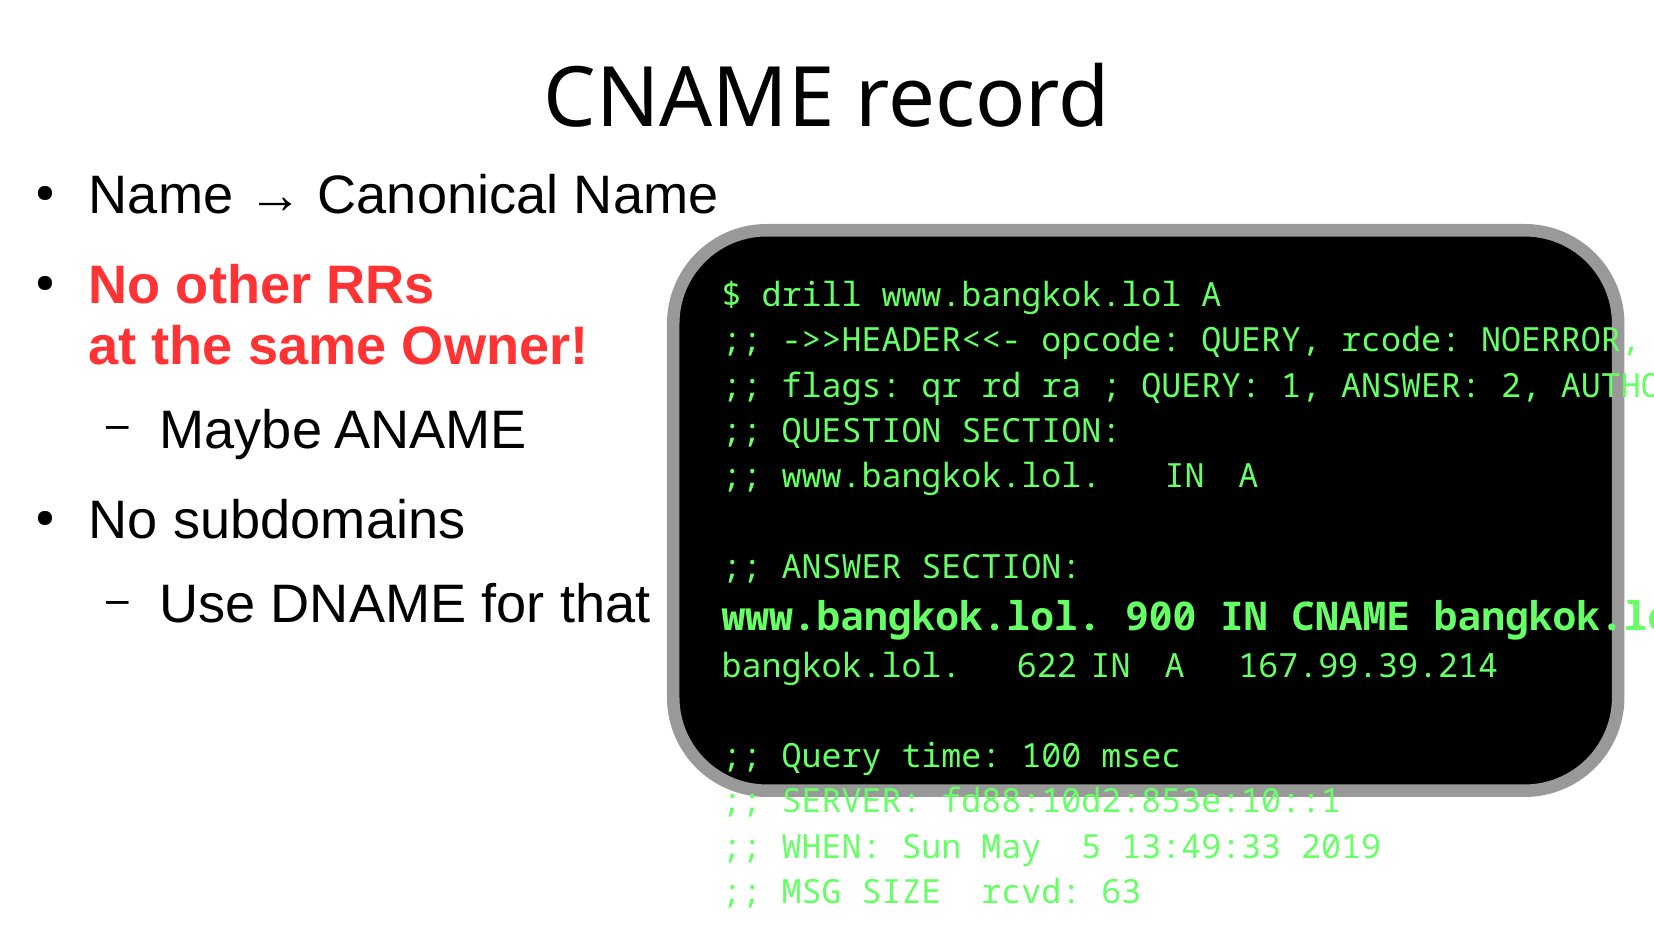

# CNAME record
Name → Canonical Name
No other RRs
at the same Owner!
Maybe ANAME
No subdomains
Use DNAME for that
$ drill www.bangkok.lol A
;; ->>HEADER<<- opcode: QUERY, rcode: NOERROR, id: 3
;; flags: qr rd ra ; QUERY: 1, ANSWER: 2, AUTHORITY:
;; QUESTION SECTION:
;; www.bangkok.lol.	IN	A
;; ANSWER SECTION:
www.bangkok.lol. 900 IN CNAME bangkok.lol.
bangkok.lol.	622	IN	A	167.99.39.214
;; Query time: 100 msec
;; SERVER: fd88:10d2:853e:10::1
;; WHEN: Sun May 5 13:49:33 2019
;; MSG SIZE rcvd: 63